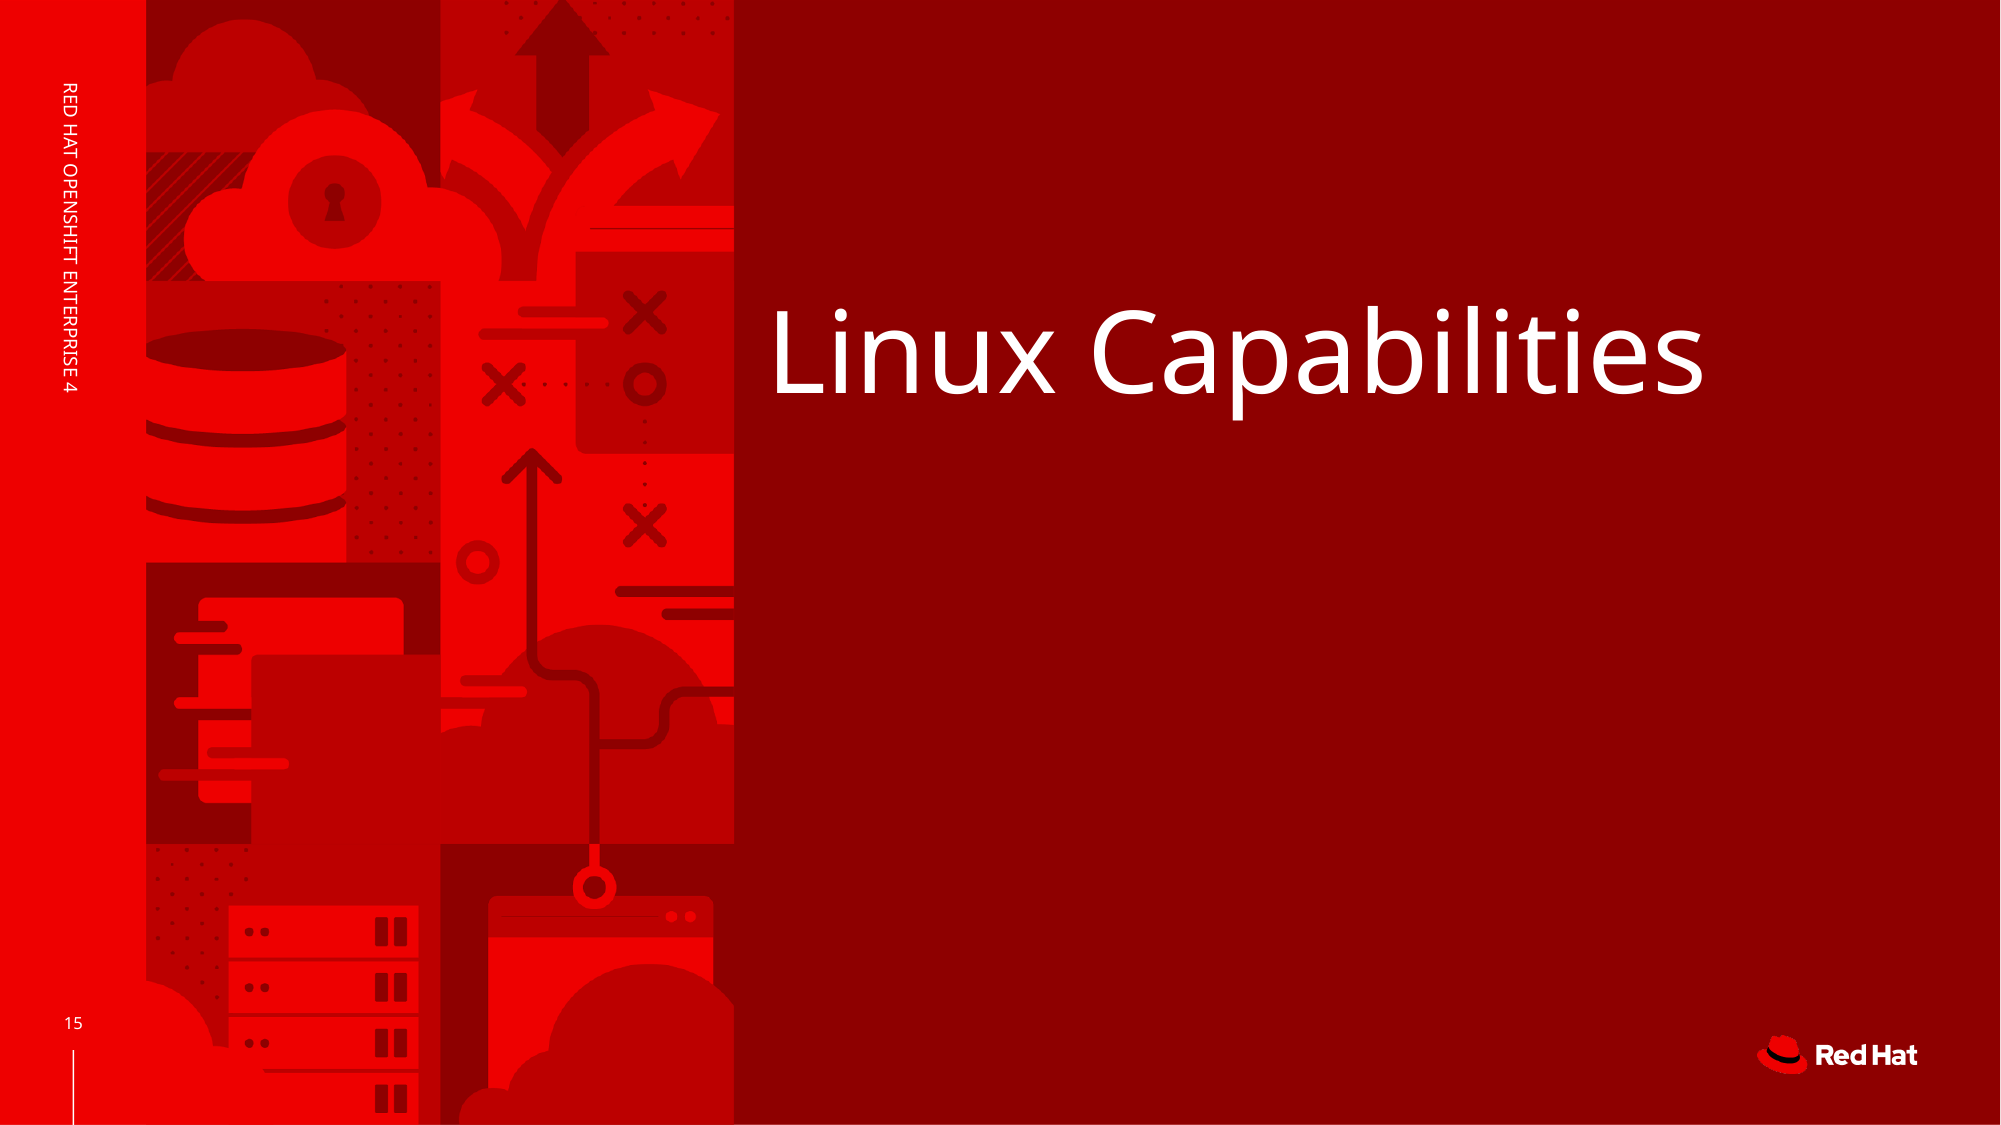

Linux Capabilities
# RED HAT OPENSHIFT ENTERPRISE 4